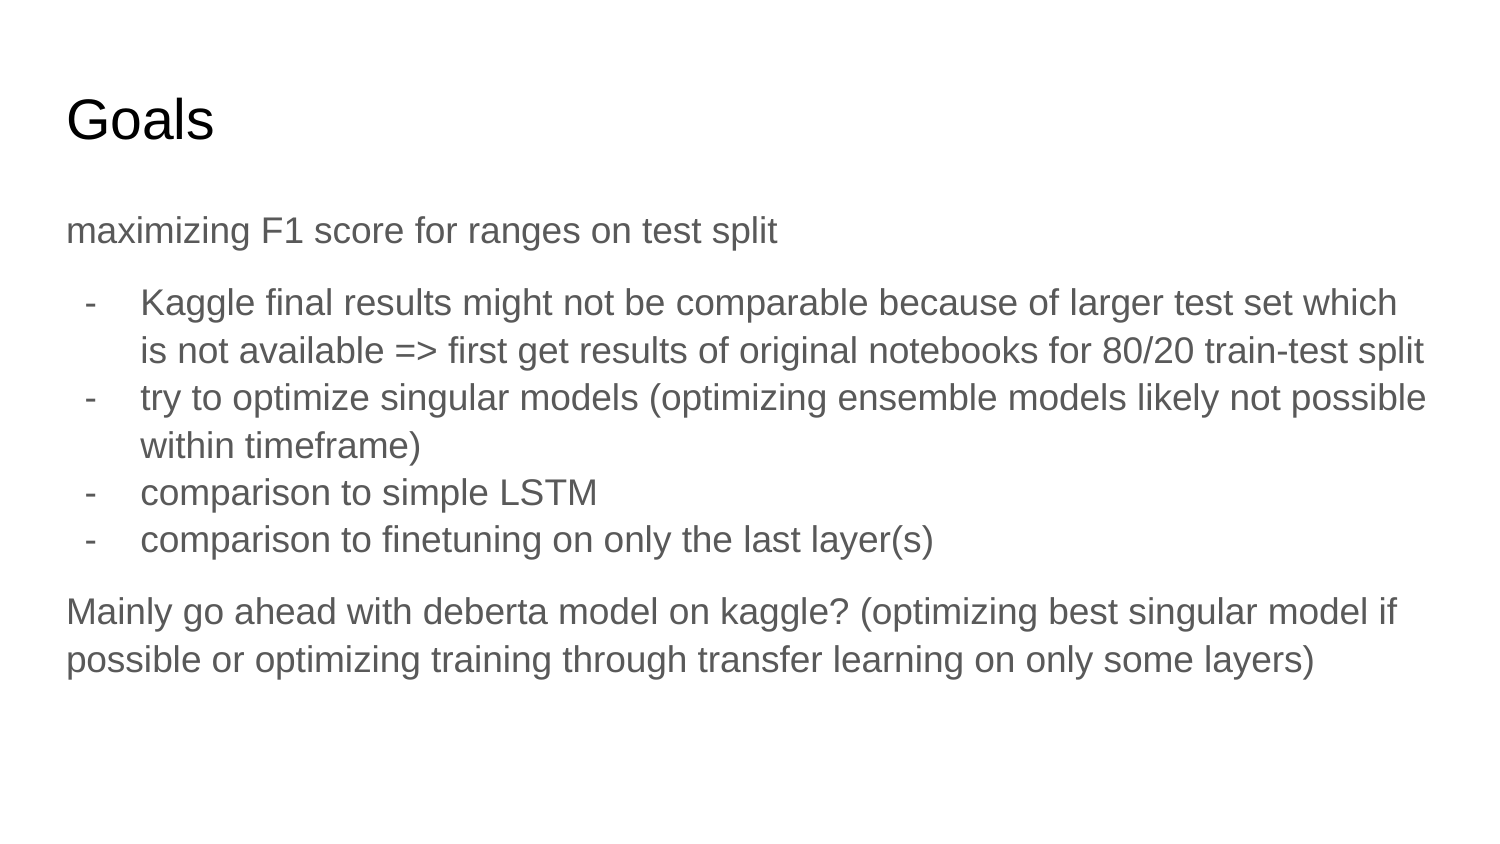

# Goals
maximizing F1 score for ranges on test split
Kaggle final results might not be comparable because of larger test set which is not available => first get results of original notebooks for 80/20 train-test split
try to optimize singular models (optimizing ensemble models likely not possible within timeframe)
comparison to simple LSTM
comparison to finetuning on only the last layer(s)
Mainly go ahead with deberta model on kaggle? (optimizing best singular model if possible or optimizing training through transfer learning on only some layers)